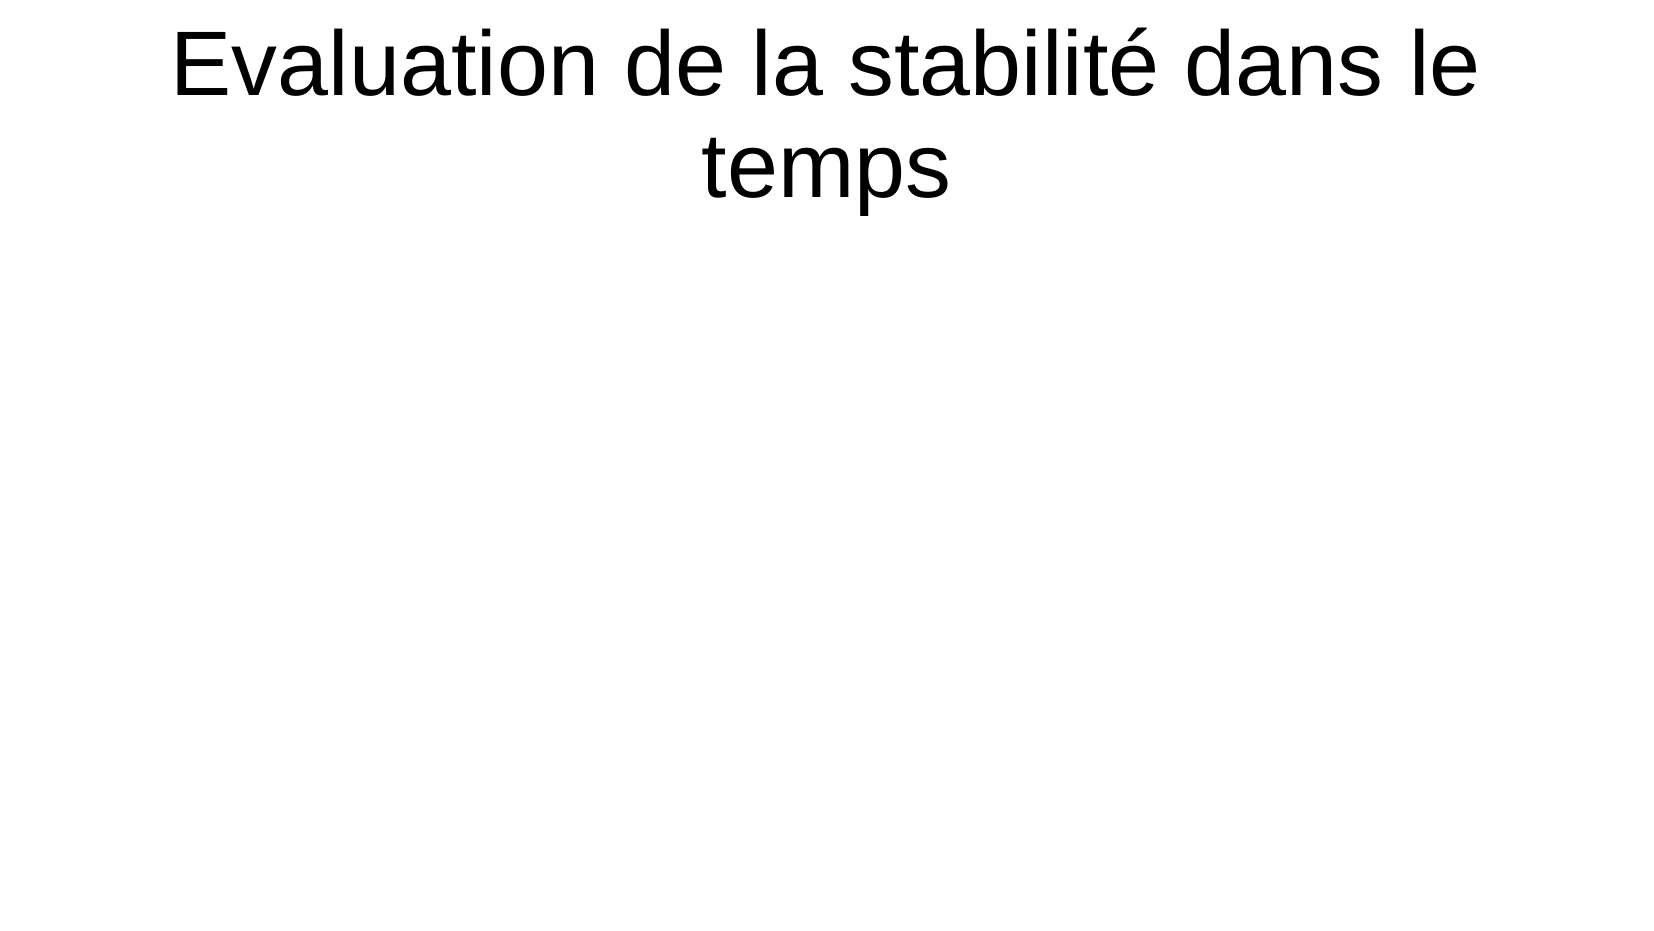

# Evaluation de la stabilité dans le temps